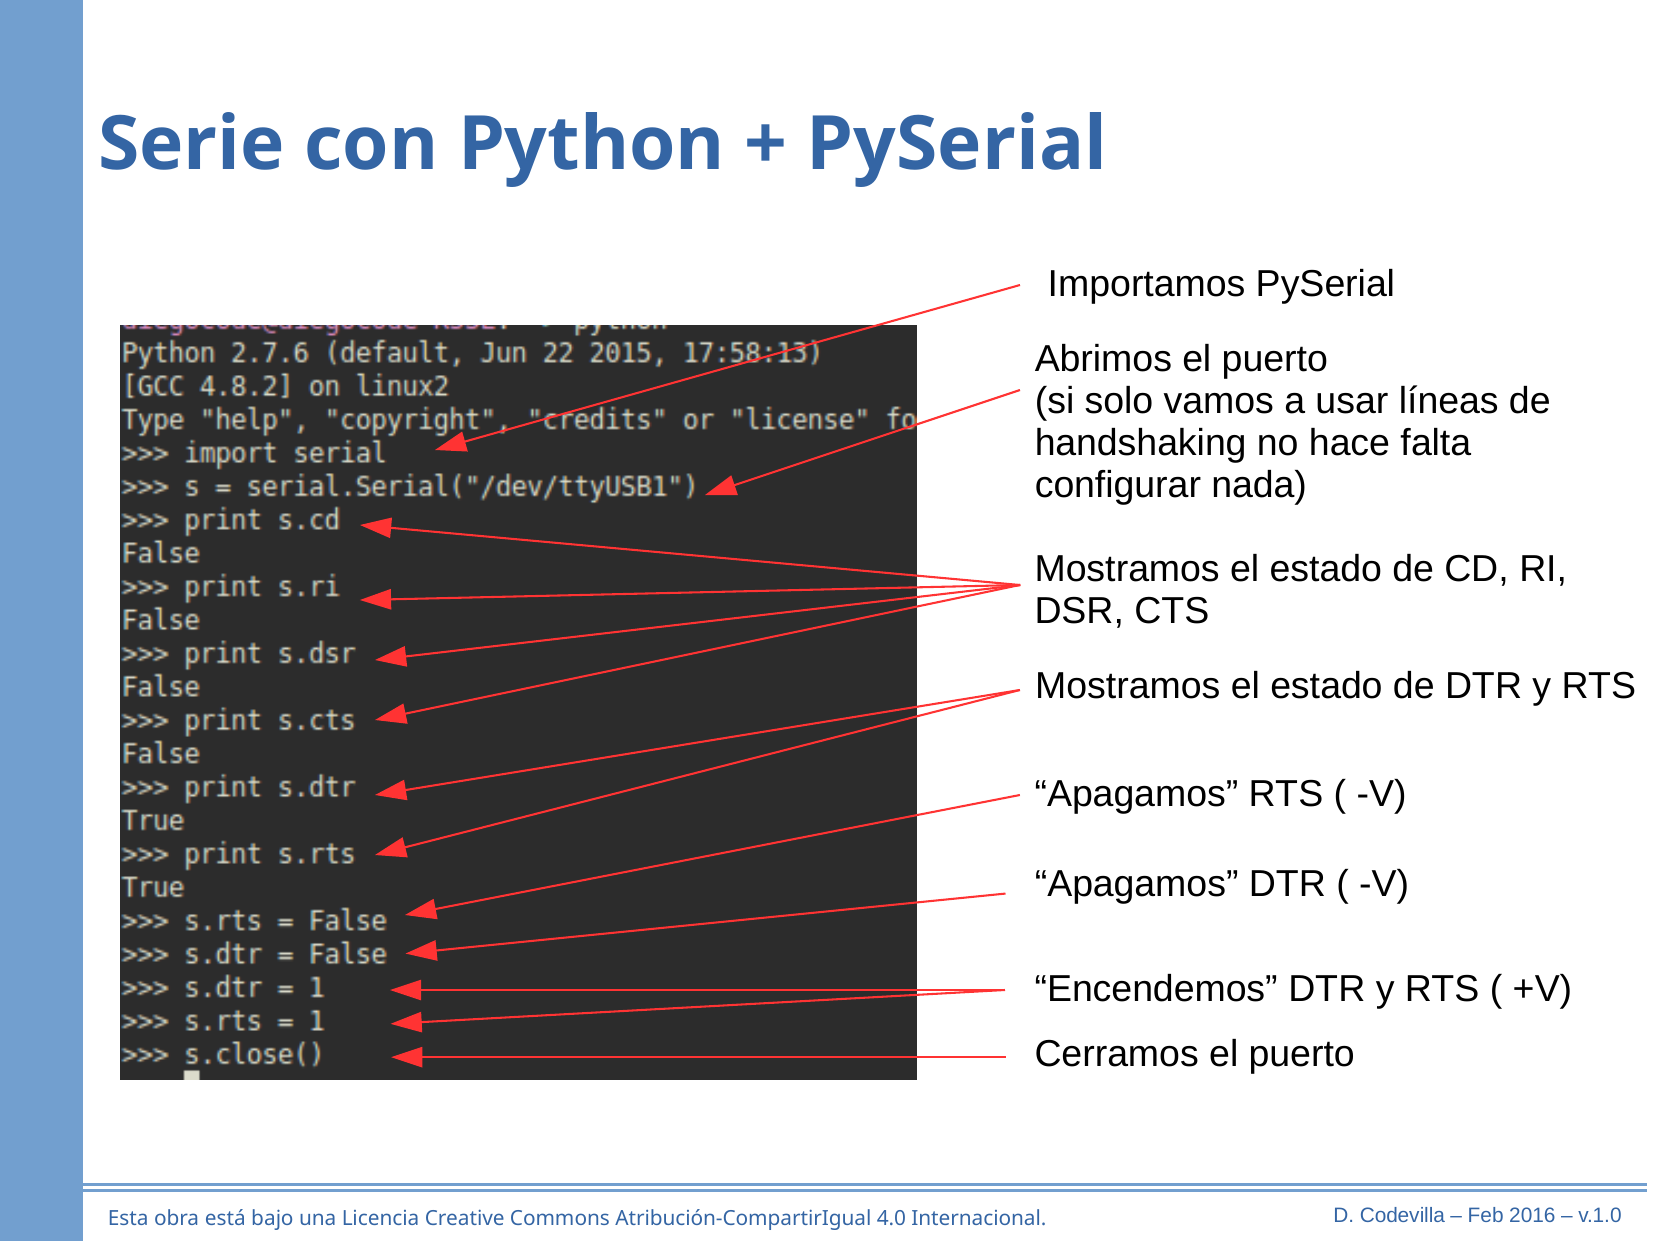

Serie con Python + PySerial
Importamos PySerial
Abrimos el puerto
(si solo vamos a usar líneas de
handshaking no hace falta
configurar nada)
Mostramos el estado de CD, RI, DSR, CTS
Mostramos el estado de DTR y RTS
“Apagamos” RTS ( -V)
“Apagamos” DTR ( -V)
“Encendemos” DTR y RTS ( +V)
Cerramos el puerto